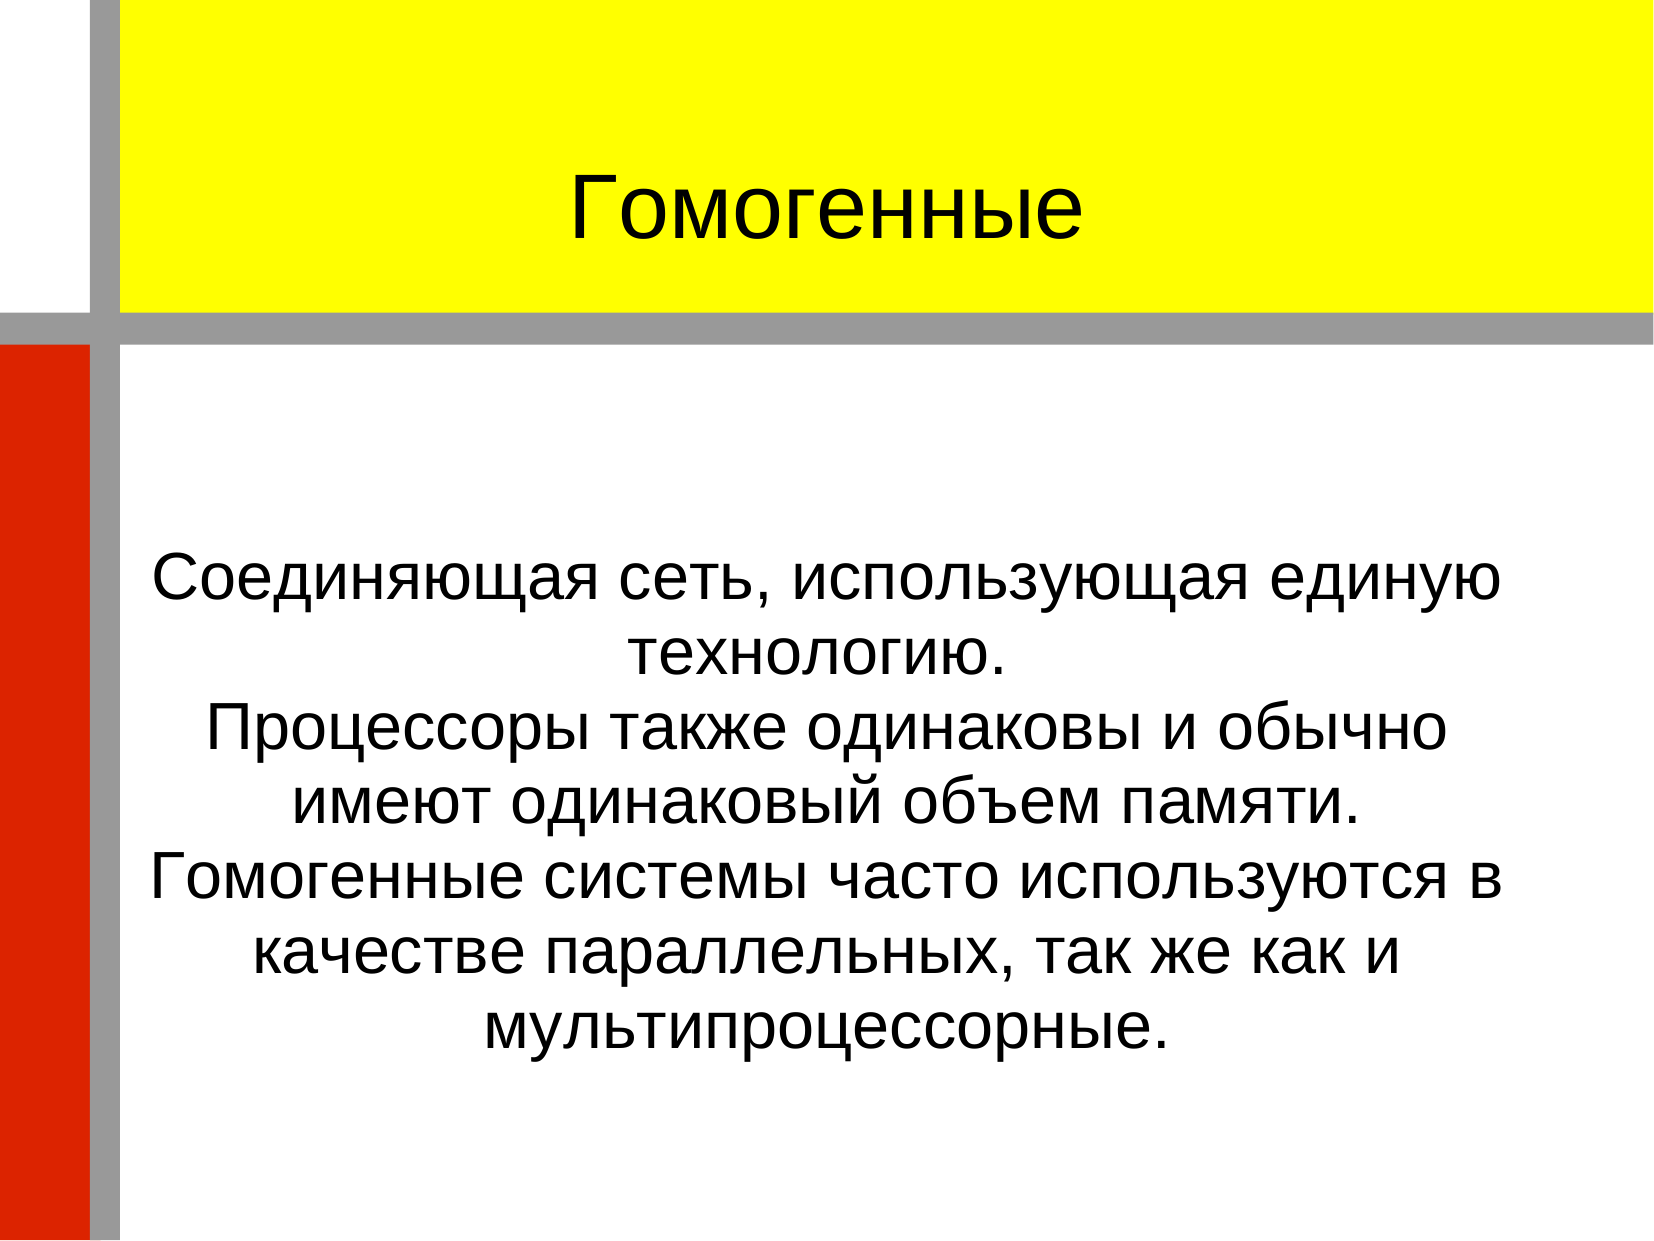

# Гомогенные
Соединяющая сеть, использующая единую технологию.
Процессоры также одинаковы и обычно имеют одинаковый объем памяти.
Гомогенные системы часто используются в качестве параллельных, так же как и мультипроцессорные.